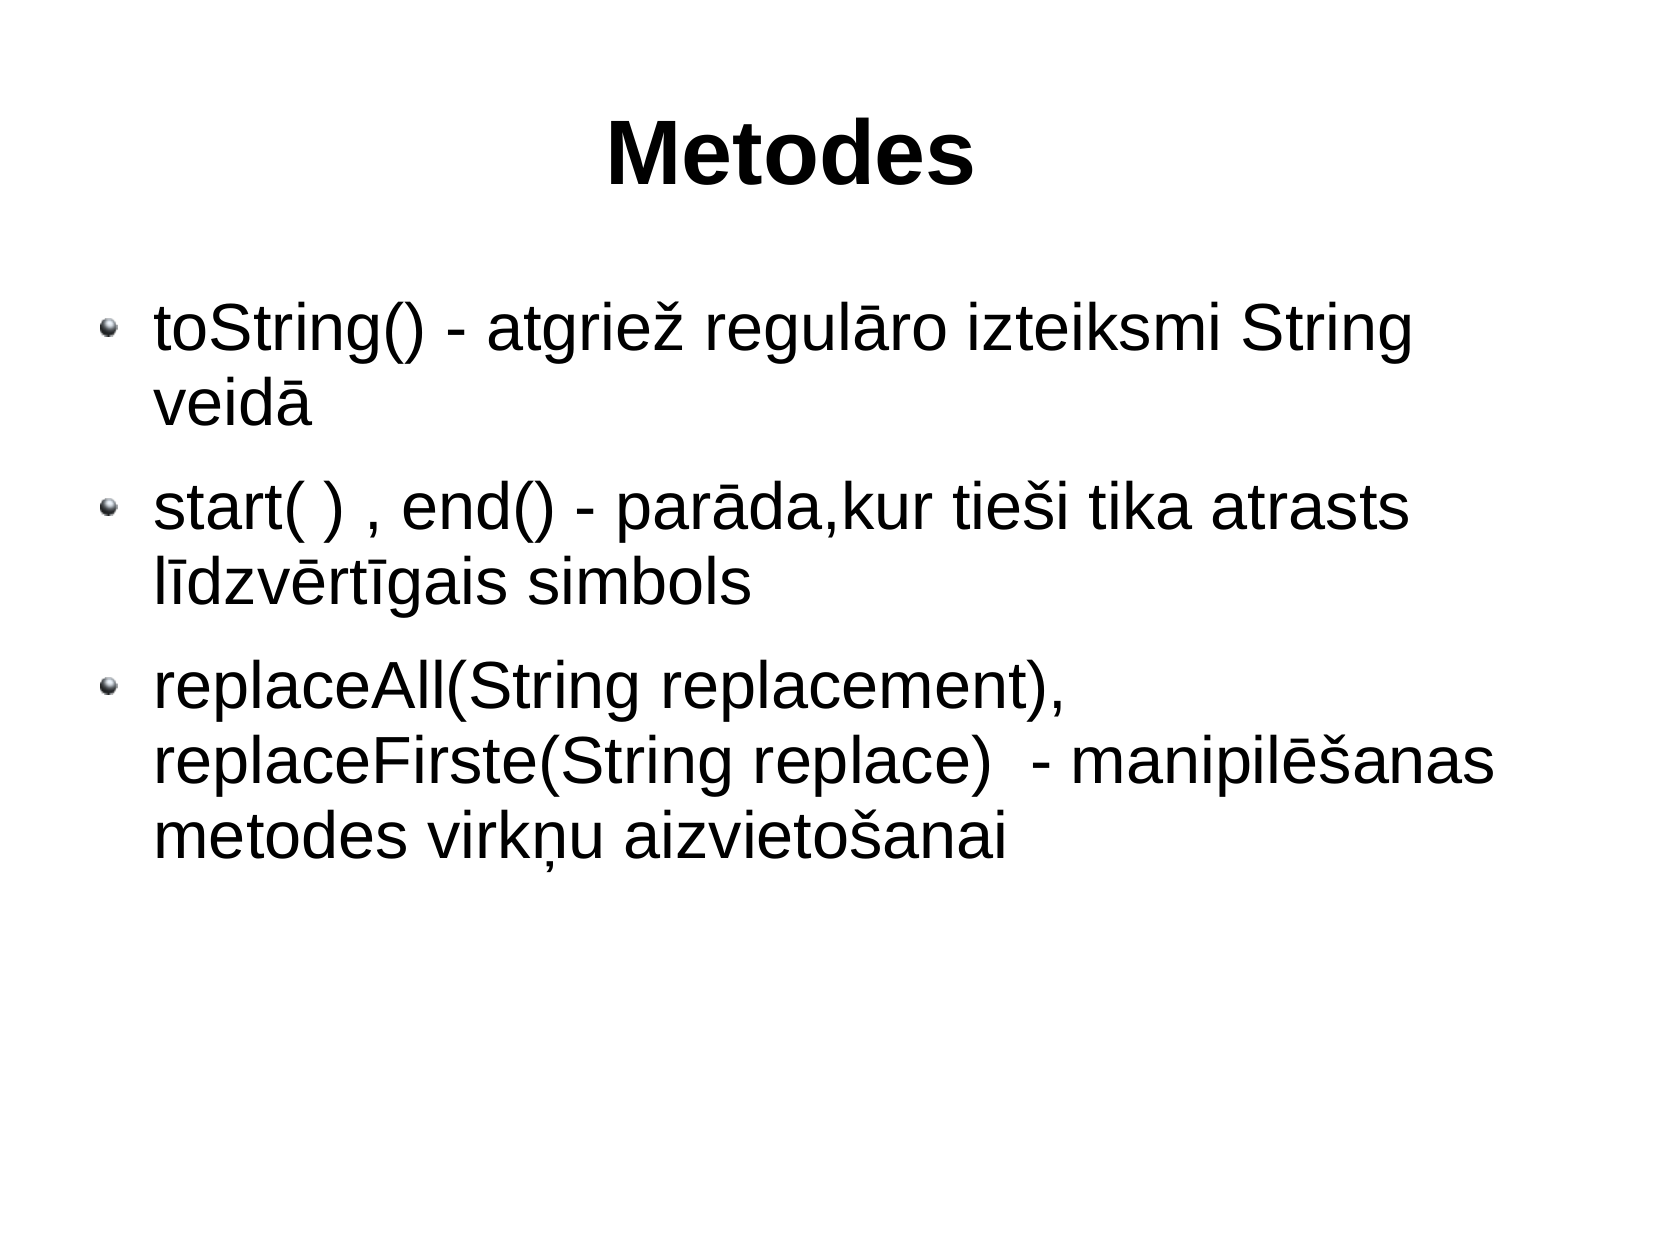

# Metodes
toString() - atgriež regulāro izteiksmi String veidā
start( ) , end() - parāda,kur tieši tika atrasts līdzvērtīgais simbols
replaceAll(String replacement), replaceFirste(String replace) - manipilēšanas metodes virkņu aizvietošanai